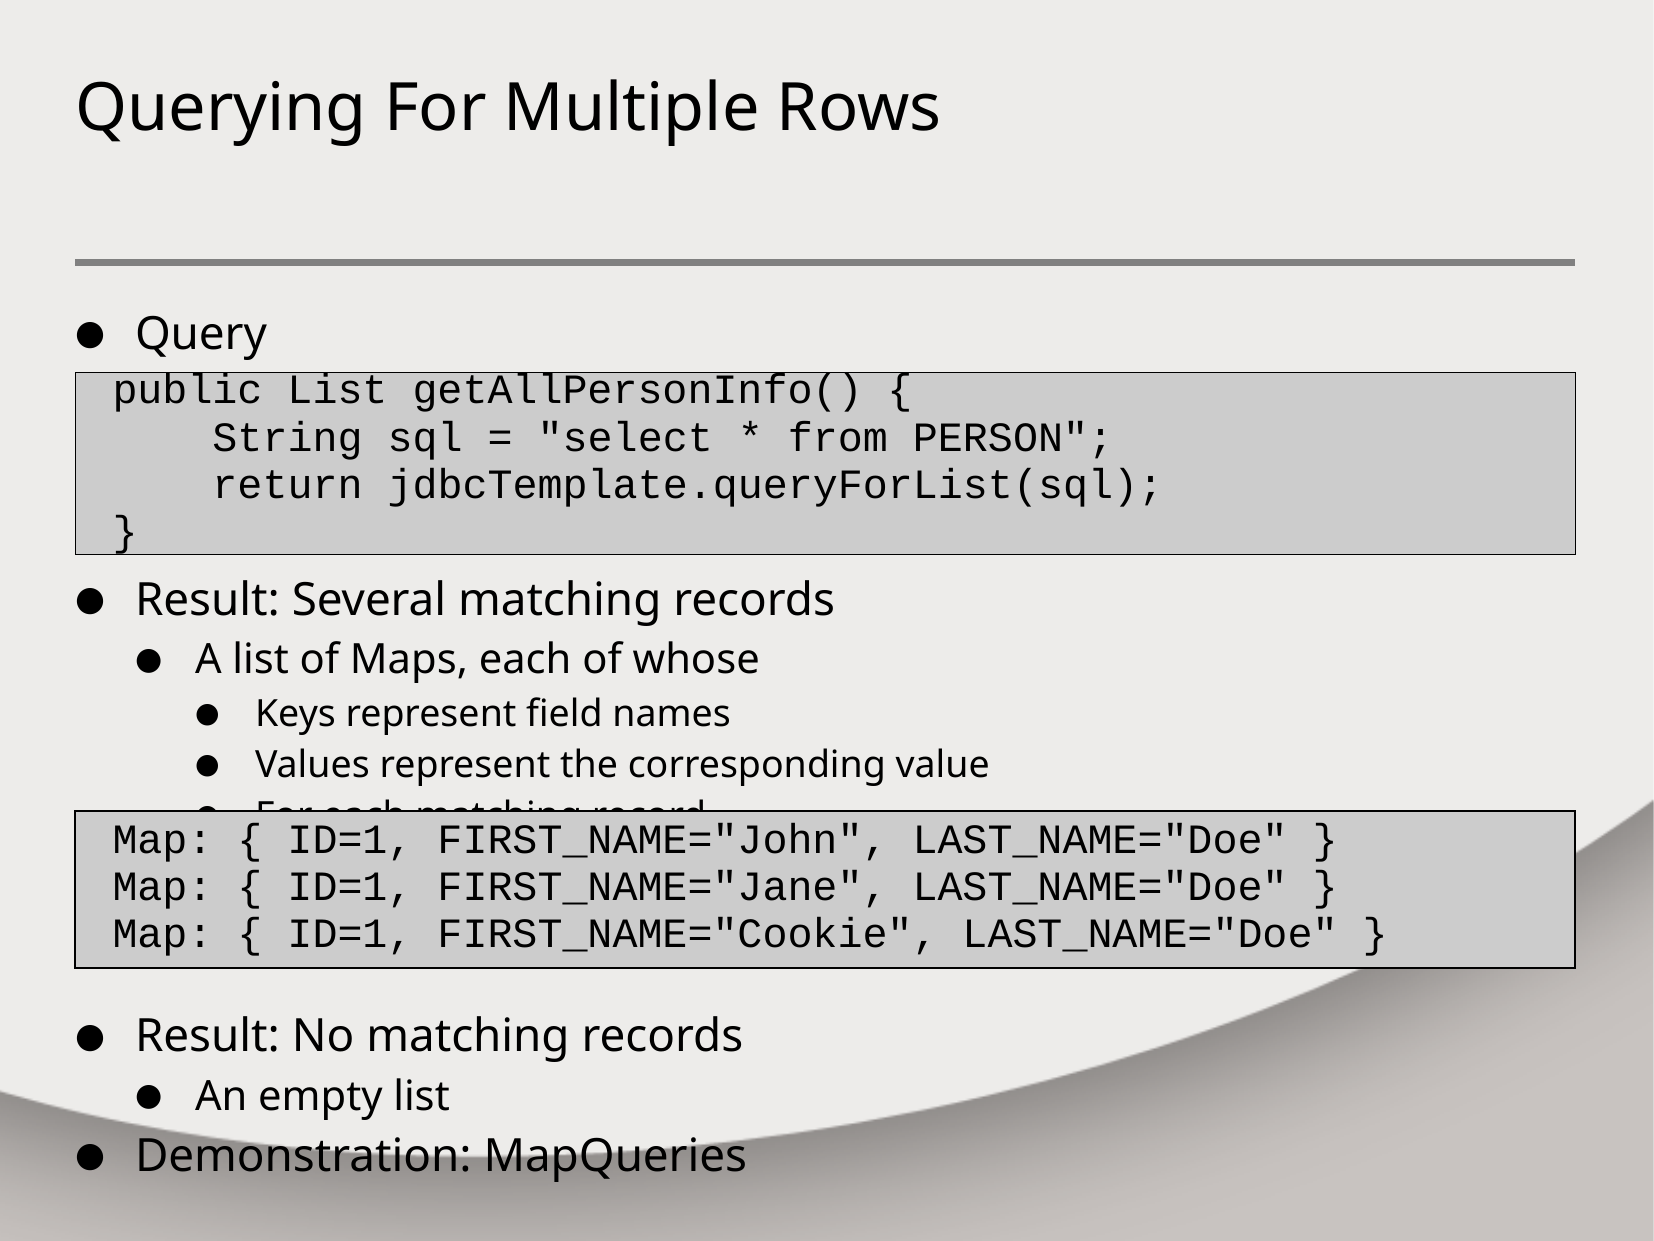

Querying For Multiple Rows
# Query
Result: Several matching records
A list of Maps, each of whose
Keys represent field names
Values represent the corresponding value
For each matching record
Result: No matching records
An empty list
Demonstration: MapQueries
public List getAllPersonInfo() {
 String sql = "select * from PERSON";
 return jdbcTemplate.queryForList(sql);
}
Map: { ID=1, FIRST_NAME="John", LAST_NAME="Doe" }
Map: { ID=1, FIRST_NAME="Jane", LAST_NAME="Doe" }
Map: { ID=1, FIRST_NAME="Cookie", LAST_NAME="Doe" }